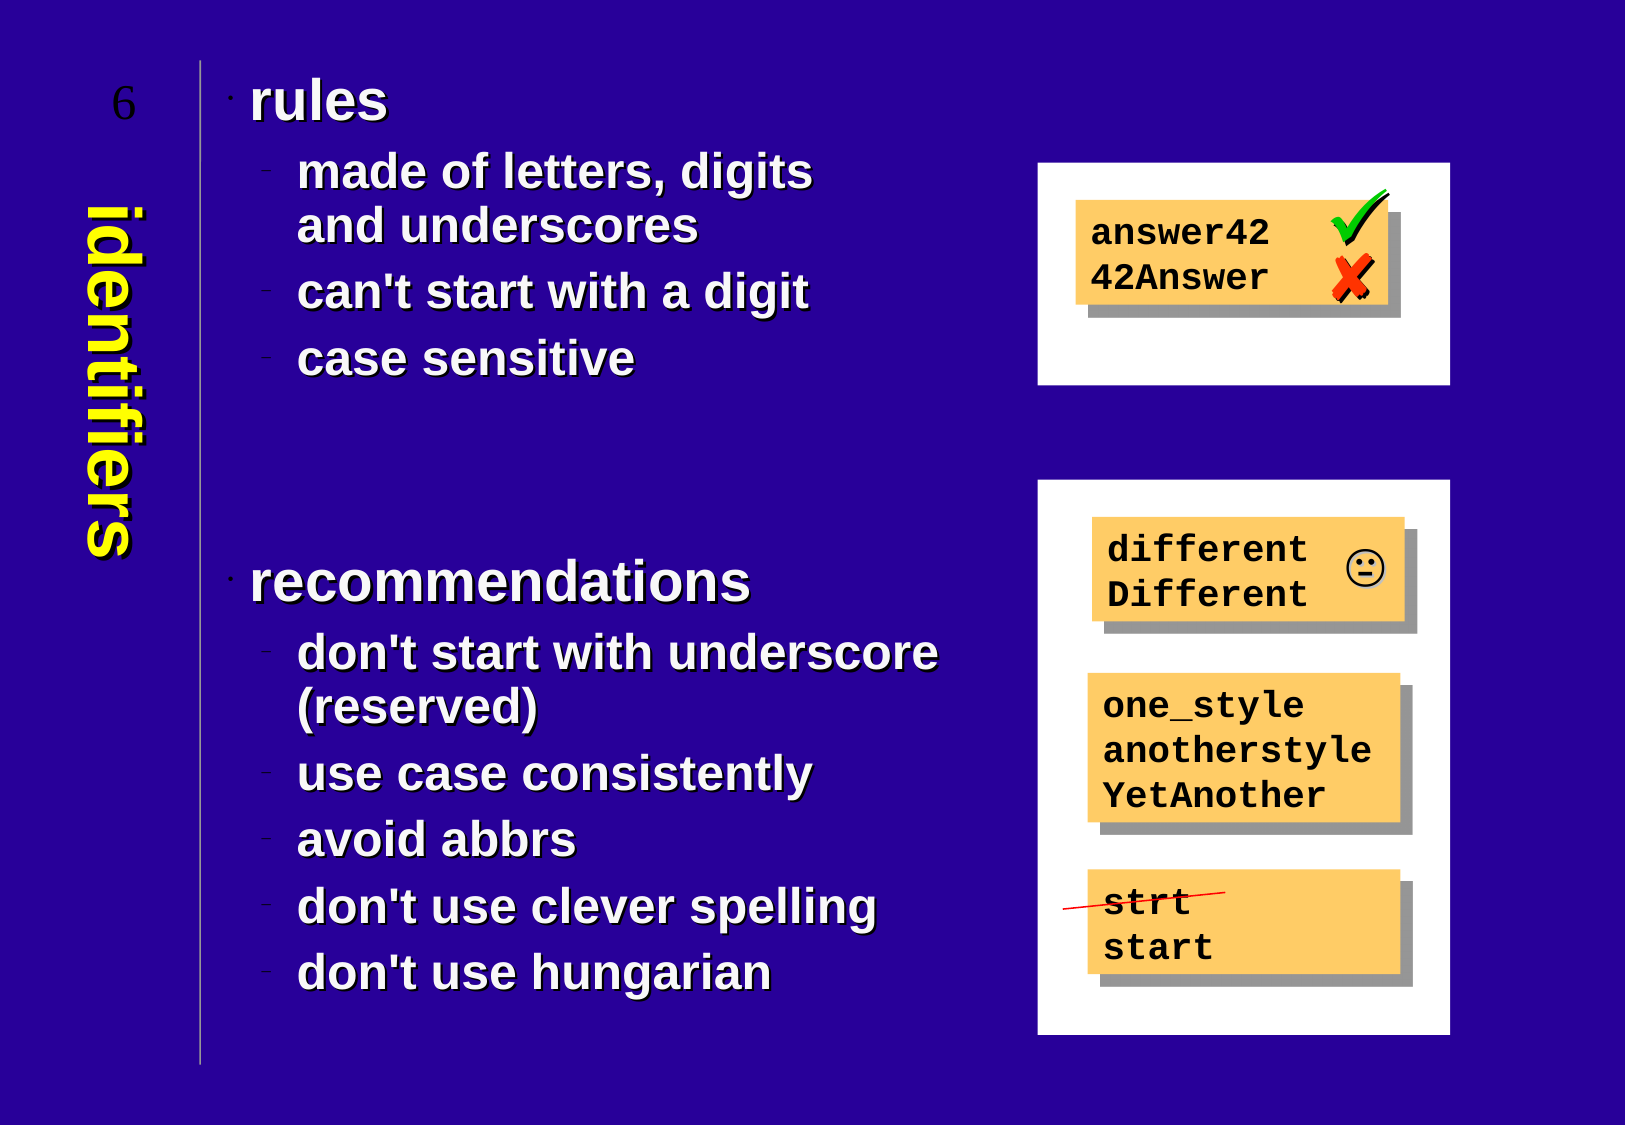

6
 rules
made of letters, digits
and underscores
can't start with a digit
case sensitive
 recommendations
don't start with underscore
(reserved)
use case consistently
avoid abbrs
don't use clever spelling
don't use hungarian

# identifiers
answer42
42Answer

different
Different

one_style
anotherstyle
YetAnother
strt
start